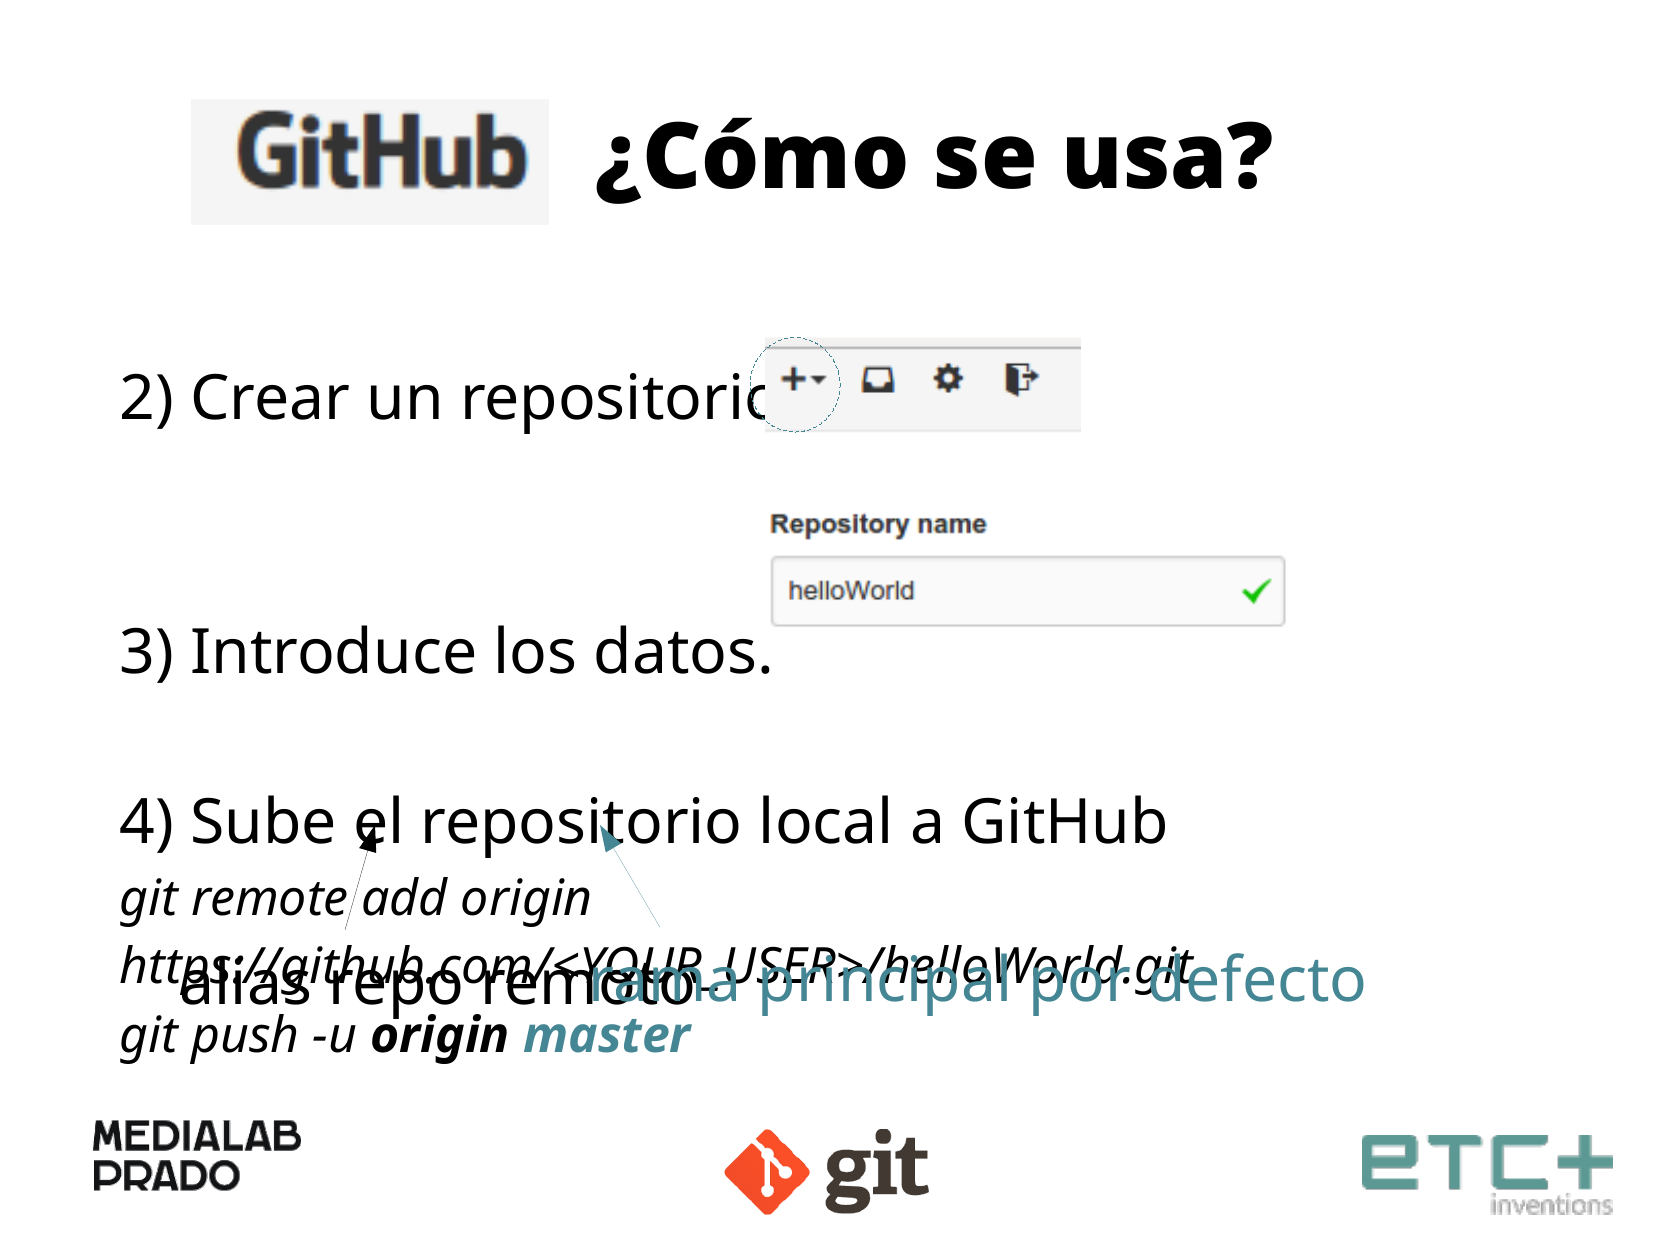

# ¿Cómo se usa?
2) Crear un repositorio:
3) Introduce los datos:
4) Sube el repositorio local a GitHub
git remote add origin https://github.com/<YOUR_USER>/helloWorld.git
git push -u origin master
rama principal por defecto
alias repo remoto